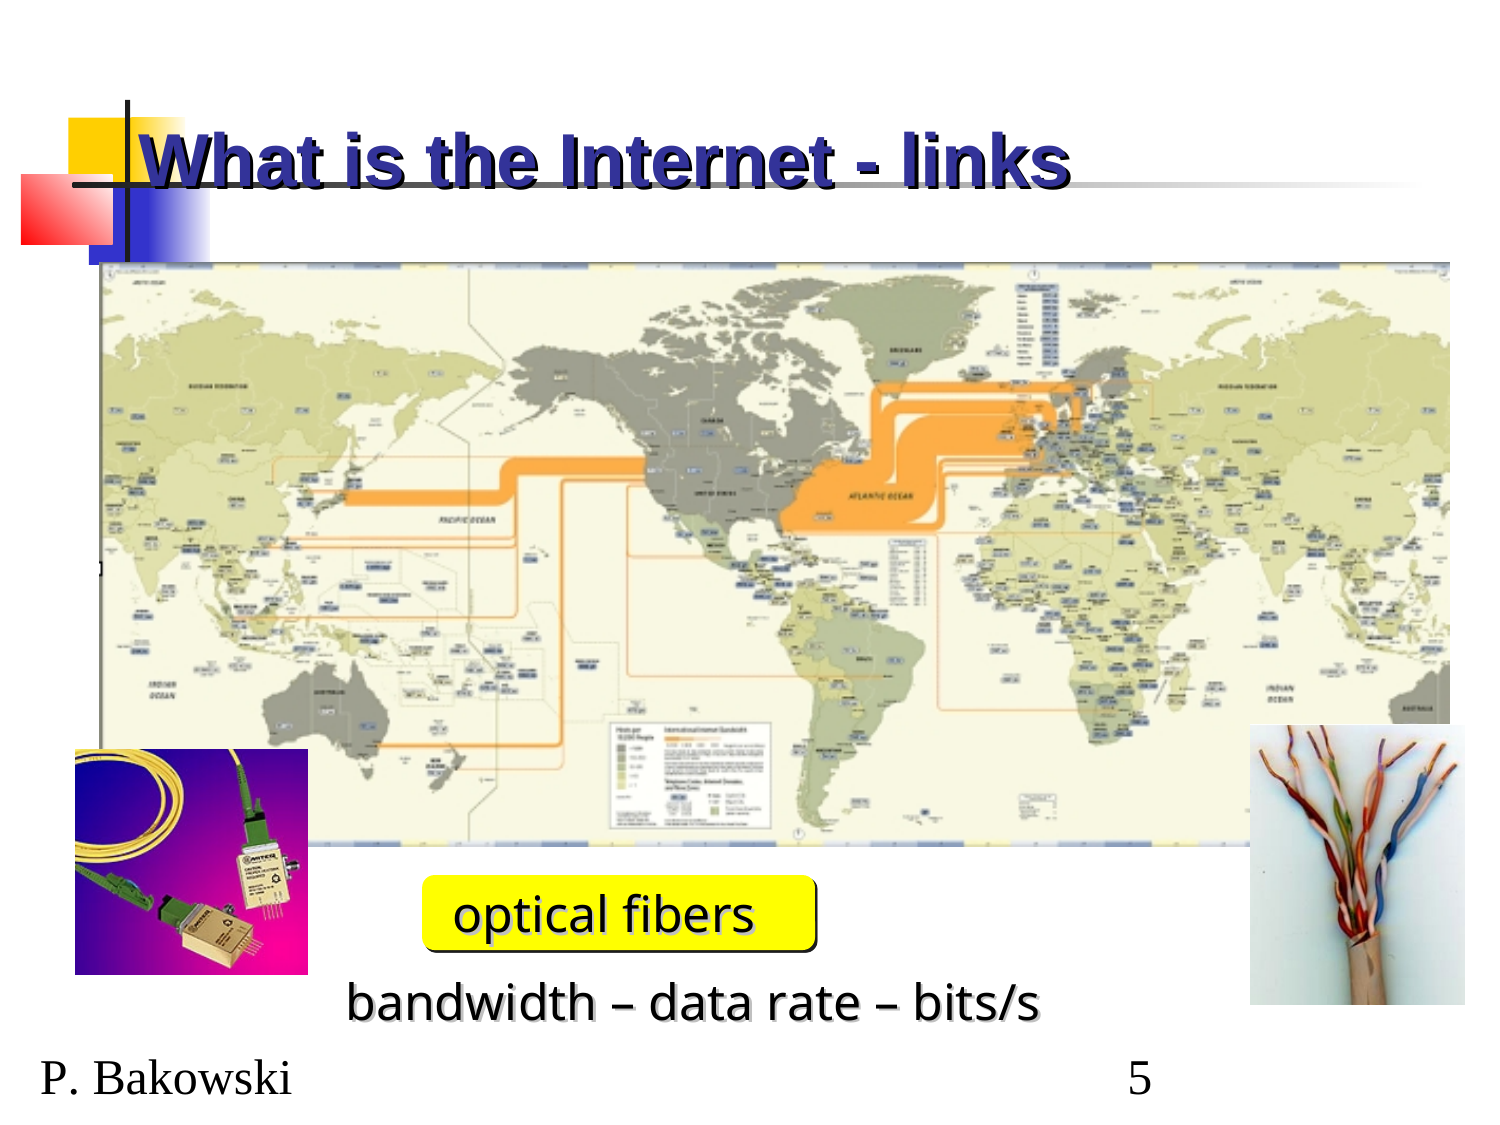

# What is the Internet - links
optical fibers
bandwidth – data rate – bits/s
P.Bakowski
5